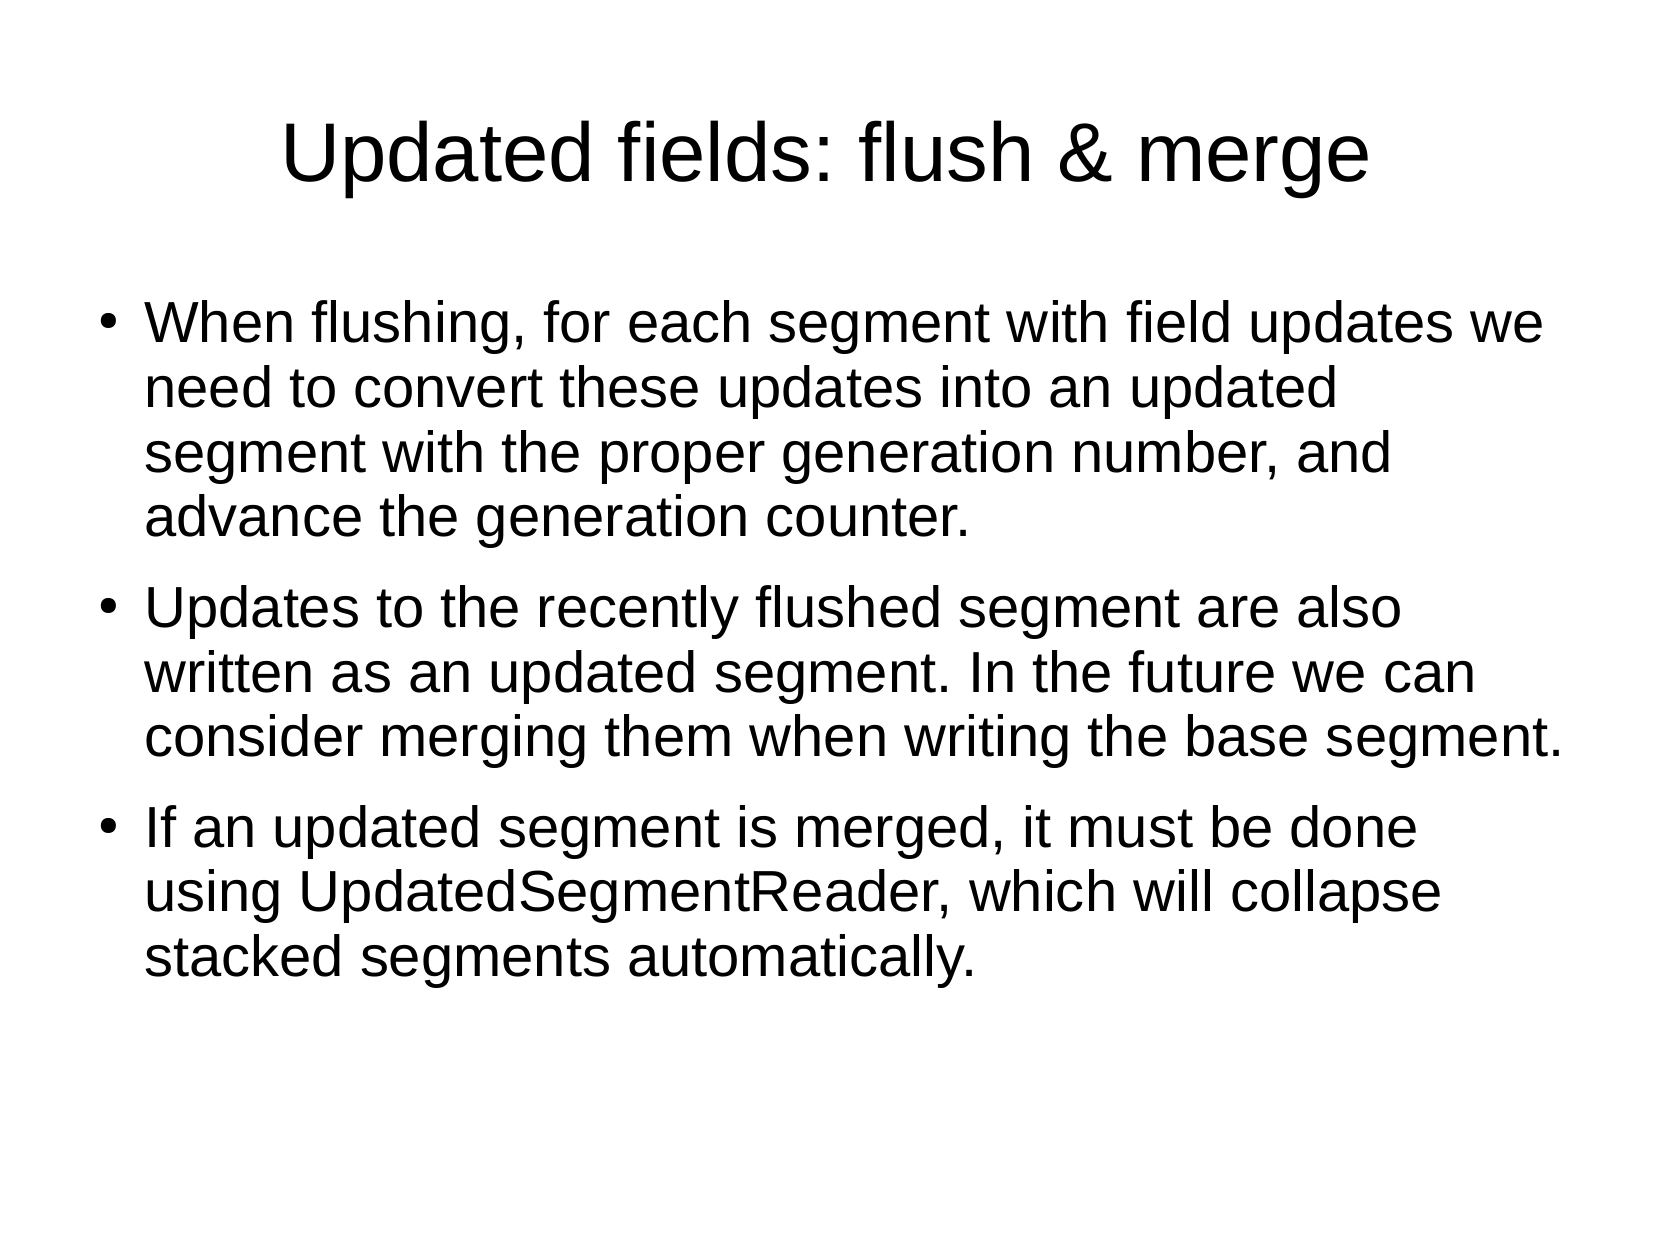

# Updated fields: flush & merge
When flushing, for each segment with field updates we need to convert these updates into an updated segment with the proper generation number, and advance the generation counter.
Updates to the recently flushed segment are also written as an updated segment. In the future we can consider merging them when writing the base segment.
If an updated segment is merged, it must be done using UpdatedSegmentReader, which will collapse stacked segments automatically.